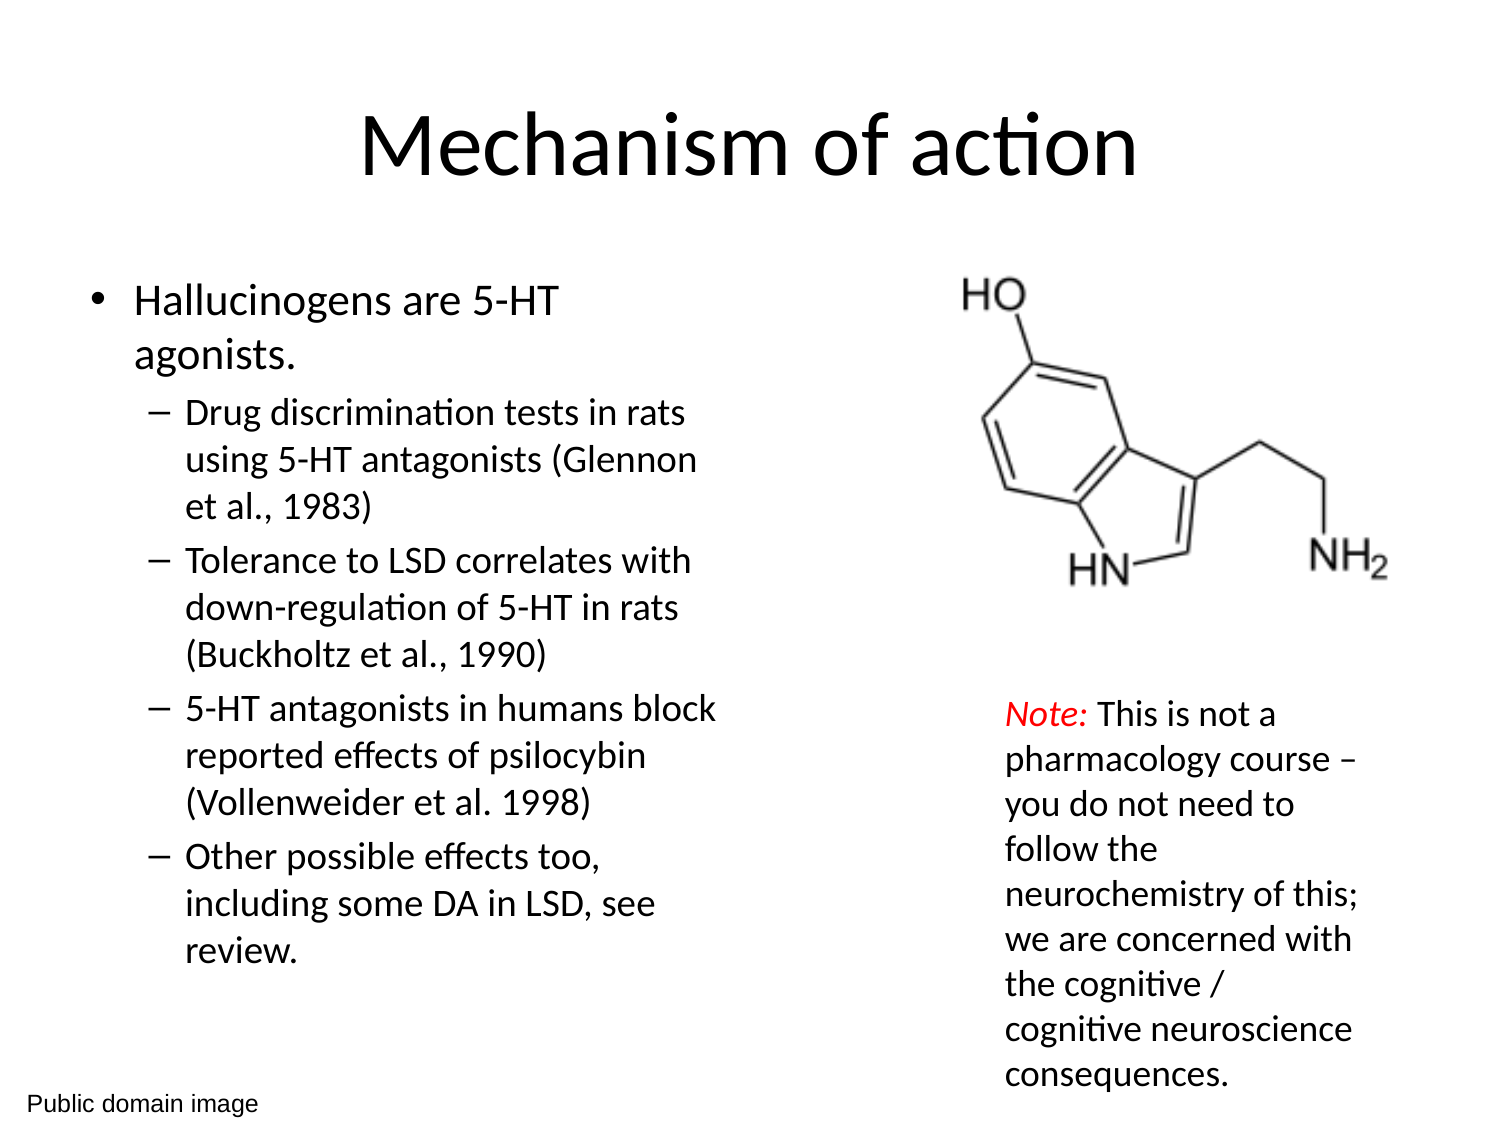

# Mechanism of action
Hallucinogens are 5-HT agonists.
Drug discrimination tests in rats using 5-HT antagonists (Glennon et al., 1983)
Tolerance to LSD correlates with down-regulation of 5-HT in rats (Buckholtz et al., 1990)
5-HT antagonists in humans block reported effects of psilocybin (Vollenweider et al. 1998)
Other possible effects too, including some DA in LSD, see review.
Note: This is not a pharmacology course – you do not need to follow the neurochemistry of this; we are concerned with the cognitive / cognitive neuroscience consequences.
Public domain image